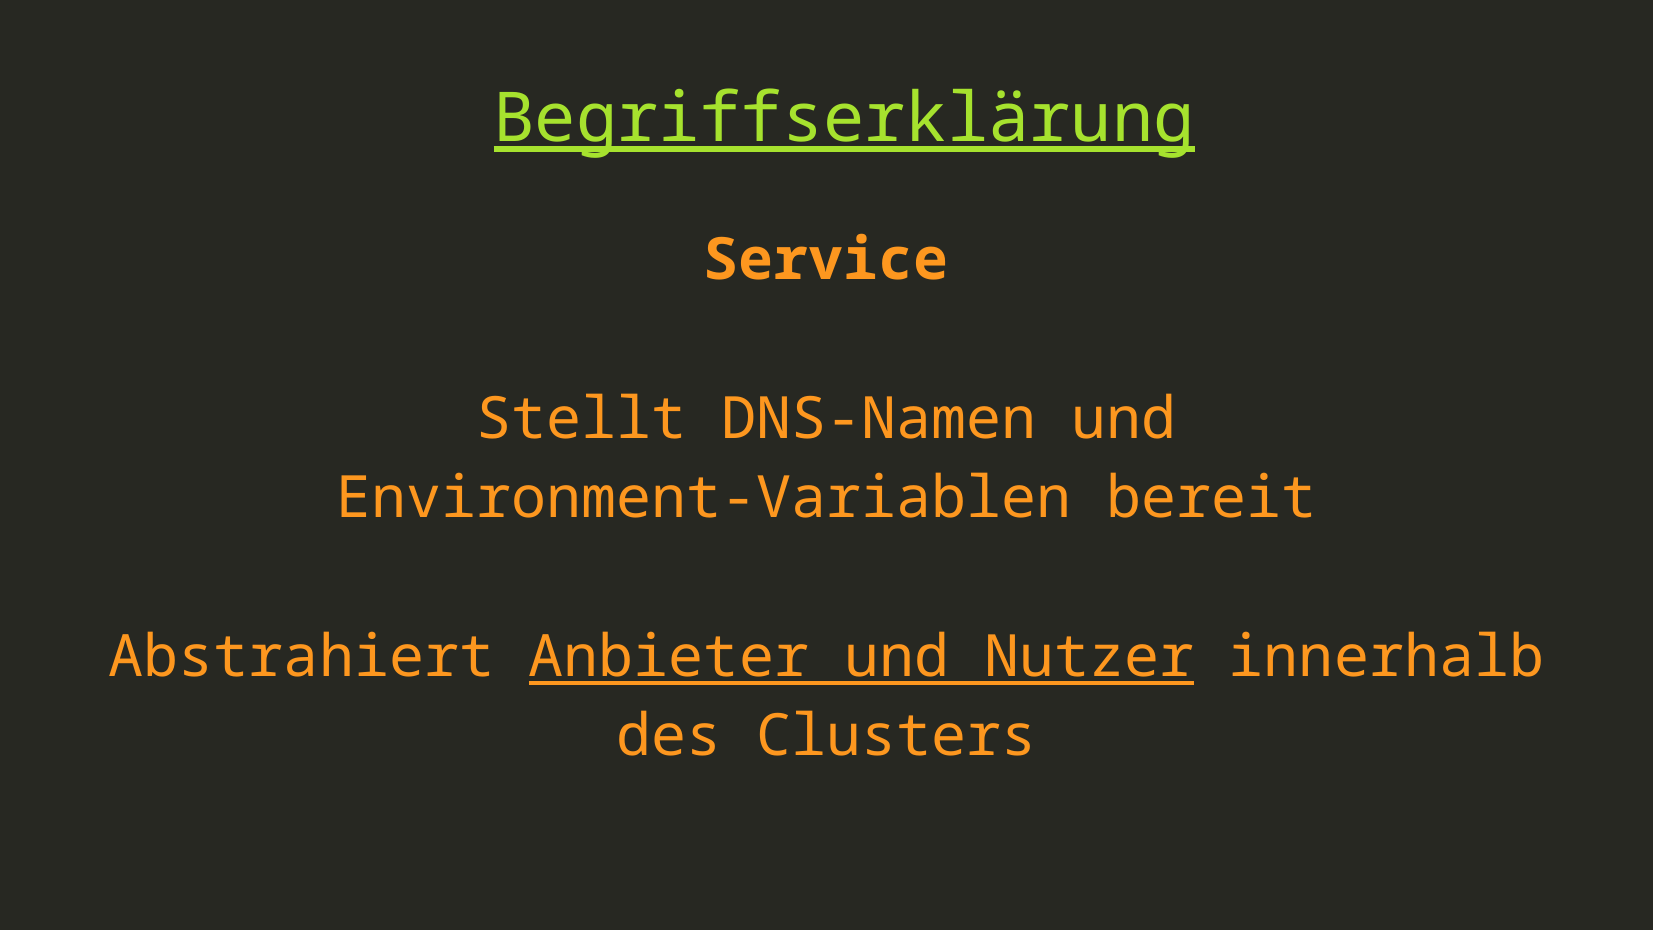

# Begriffserklärung
Service
Stellt DNS-Namen und
Environment-Variablen bereit
Abstrahiert Anbieter und Nutzer innerhalb des Clusters